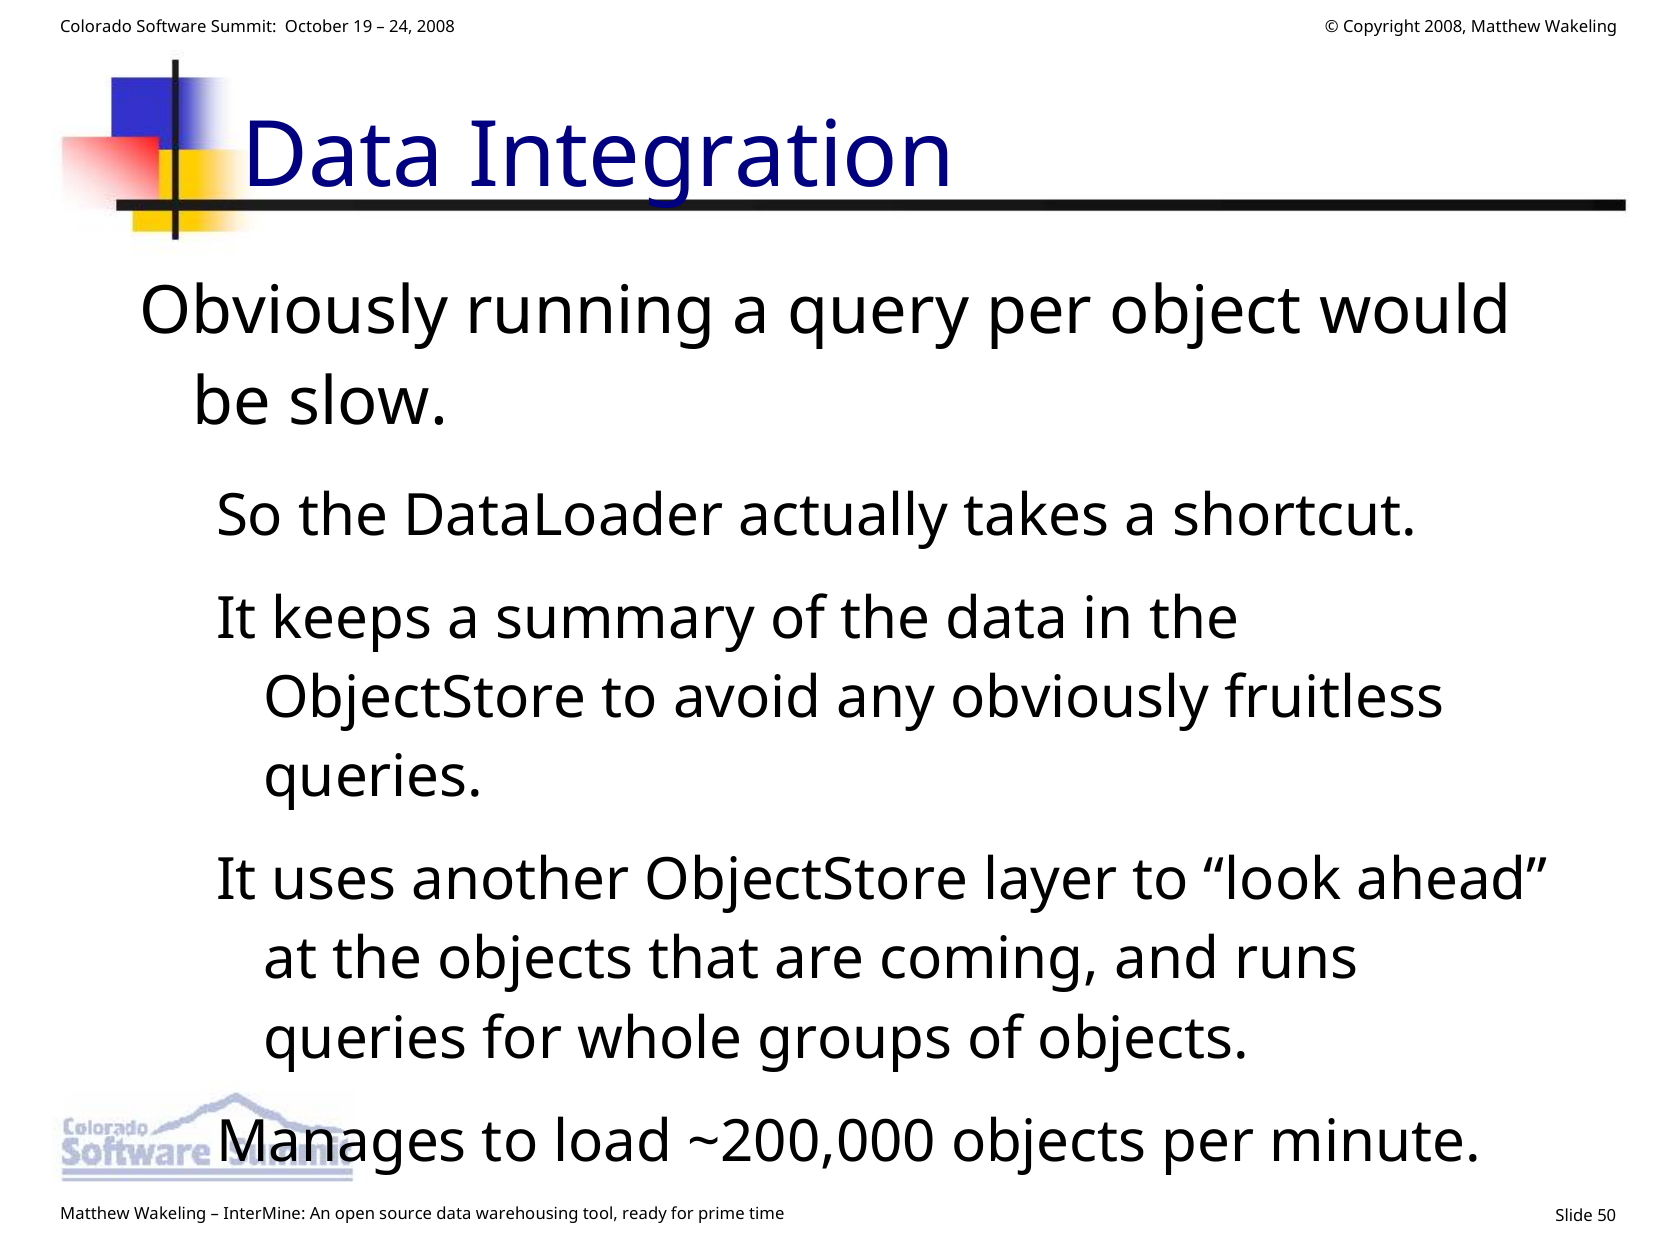

# Data Integration
Obviously running a query per object would be slow.
So the DataLoader actually takes a shortcut.
It keeps a summary of the data in the ObjectStore to avoid any obviously fruitless queries.
It uses another ObjectStore layer to “look ahead” at the objects that are coming, and runs queries for whole groups of objects.
Manages to load ~200,000 objects per minute.